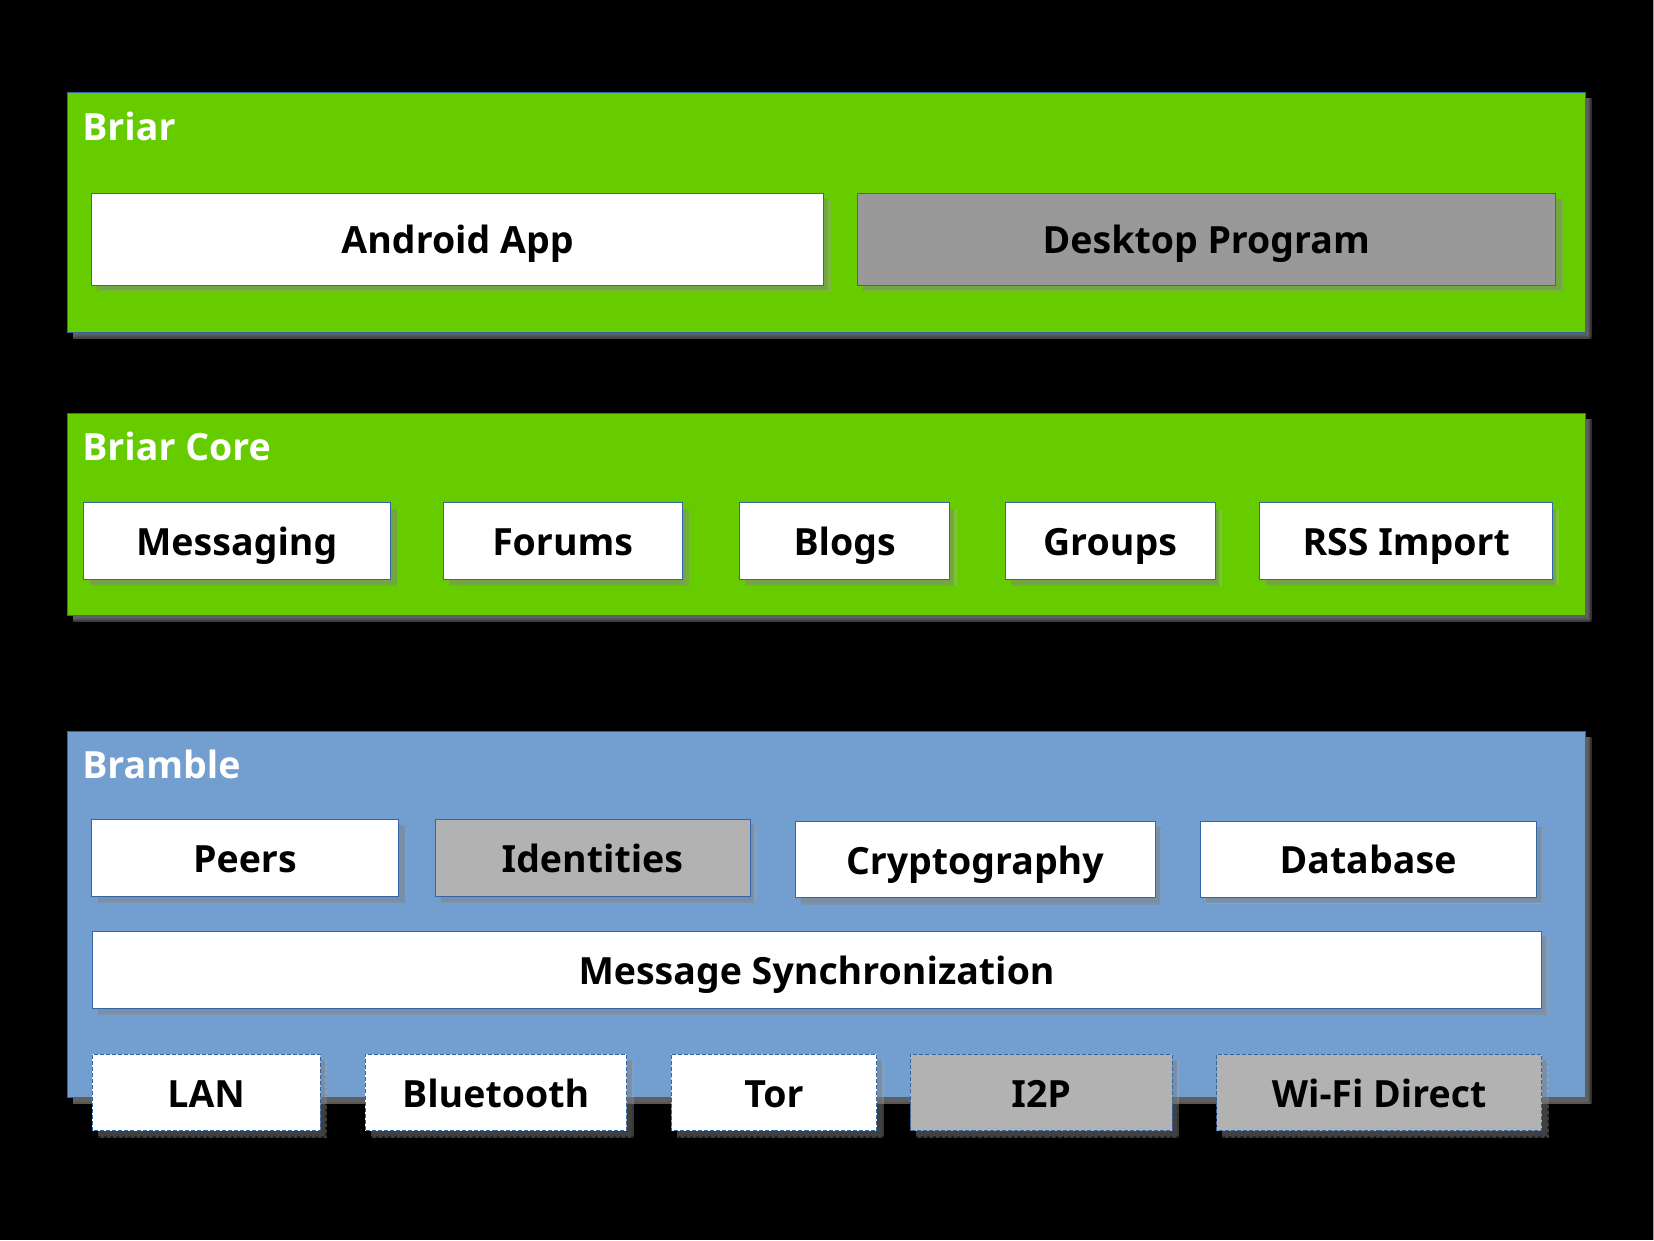

Briar
Android App
Desktop Program
Briar Core
Messaging
Forums
Blogs
Groups
RSS Import
Bramble
Peers
Identities
Database
Cryptography
Message Synchronization
LAN
Bluetooth
Tor
I2P
Wi-Fi Direct